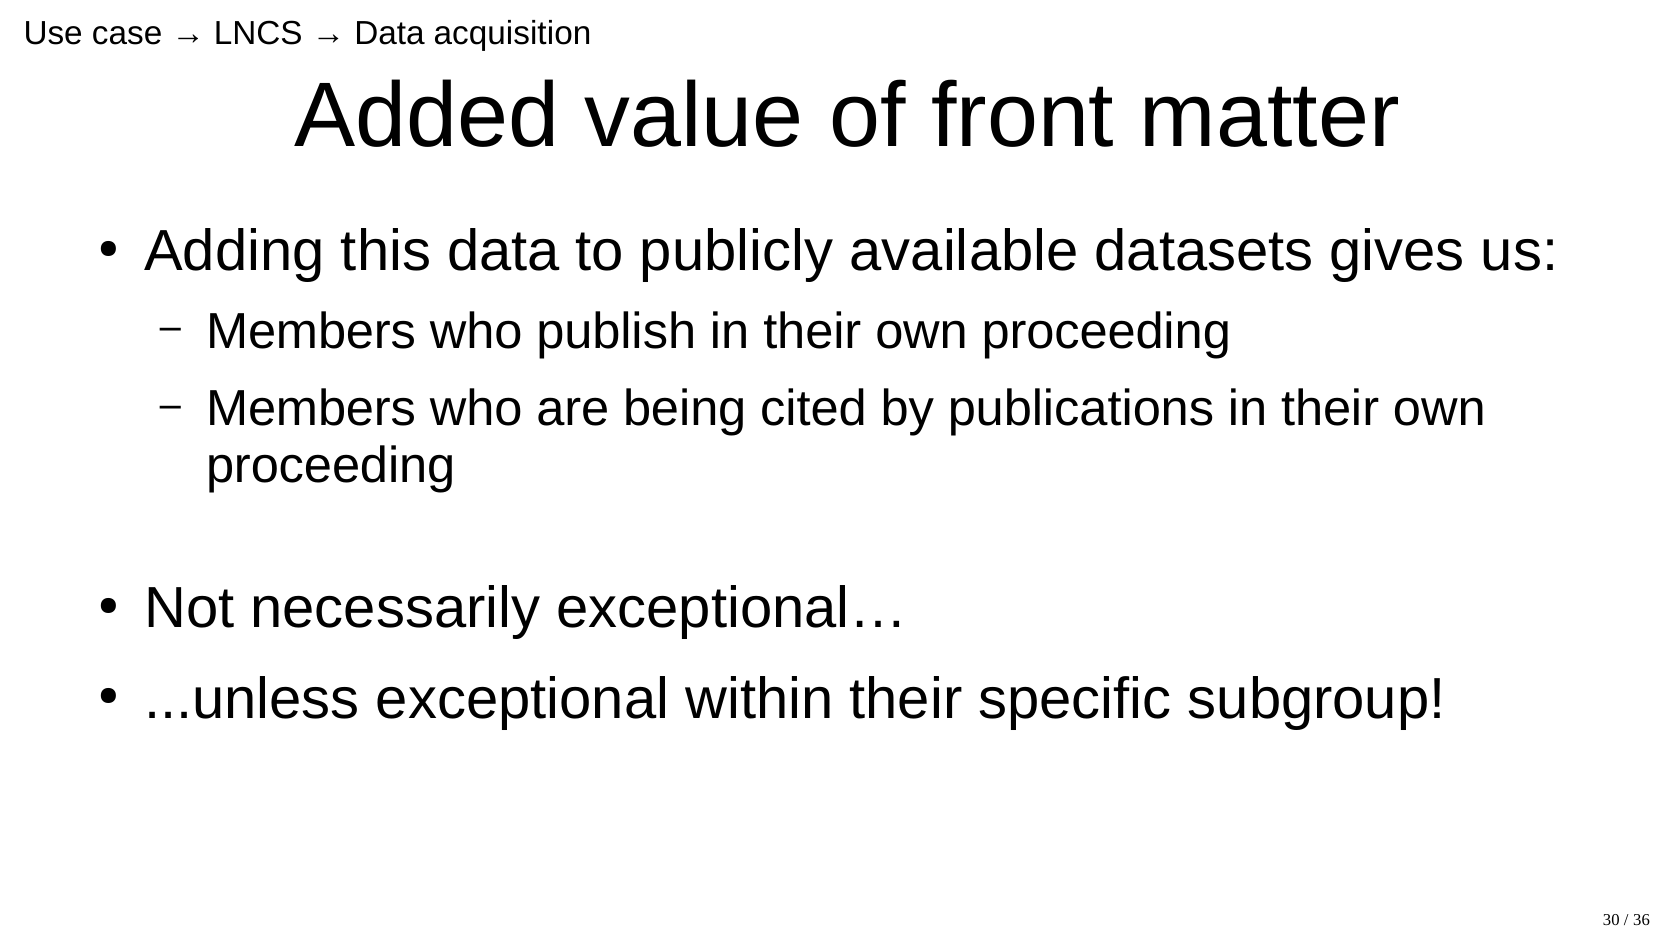

# Added value of front matter
Use case → LNCS → Data acquisition
Adding this data to publicly available datasets gives us:
Members who publish in their own proceeding
Members who are being cited by publications in their own proceeding
Not necessarily exceptional…
...unless exceptional within their specific subgroup!
30